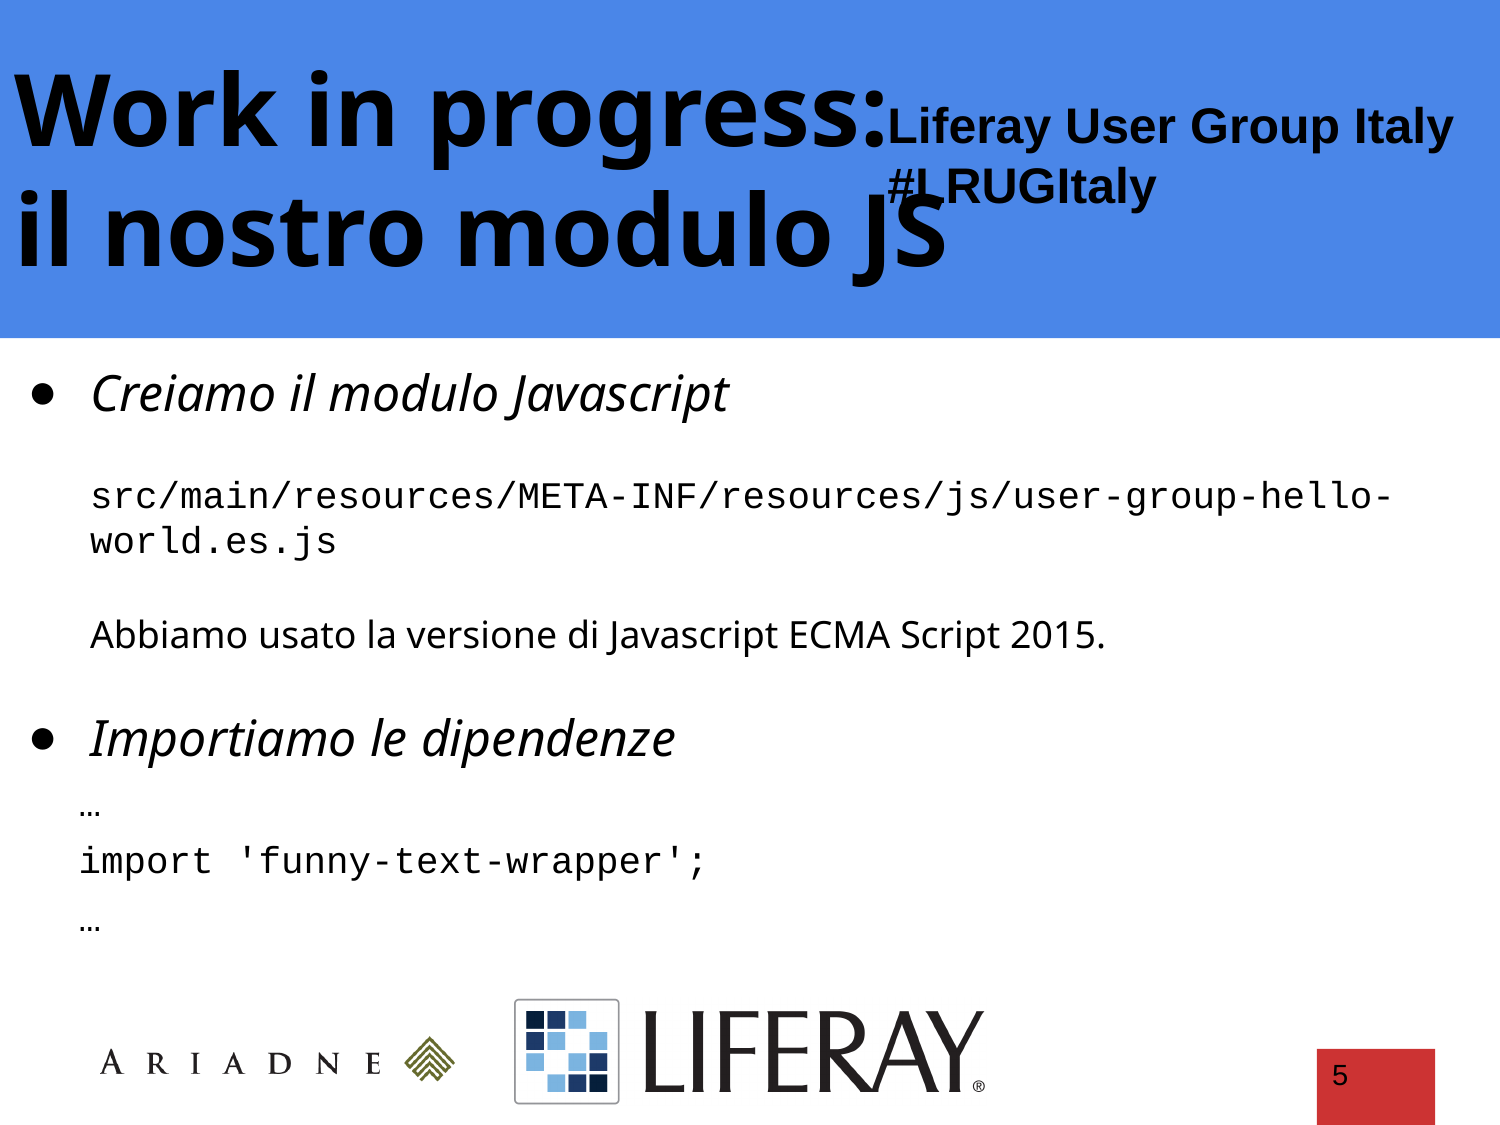

# Work in progress: il nostro modulo JS
Liferay User Group Italy
#LRUGItaly
Creiamo il modulo Javascript
src/main/resources/META-INF/resources/js/user-group-hello-world.es.js
Abbiamo usato la versione di Javascript ECMA Script 2015.
Importiamo le dipendenze
…
import 'funny-text-wrapper';
…